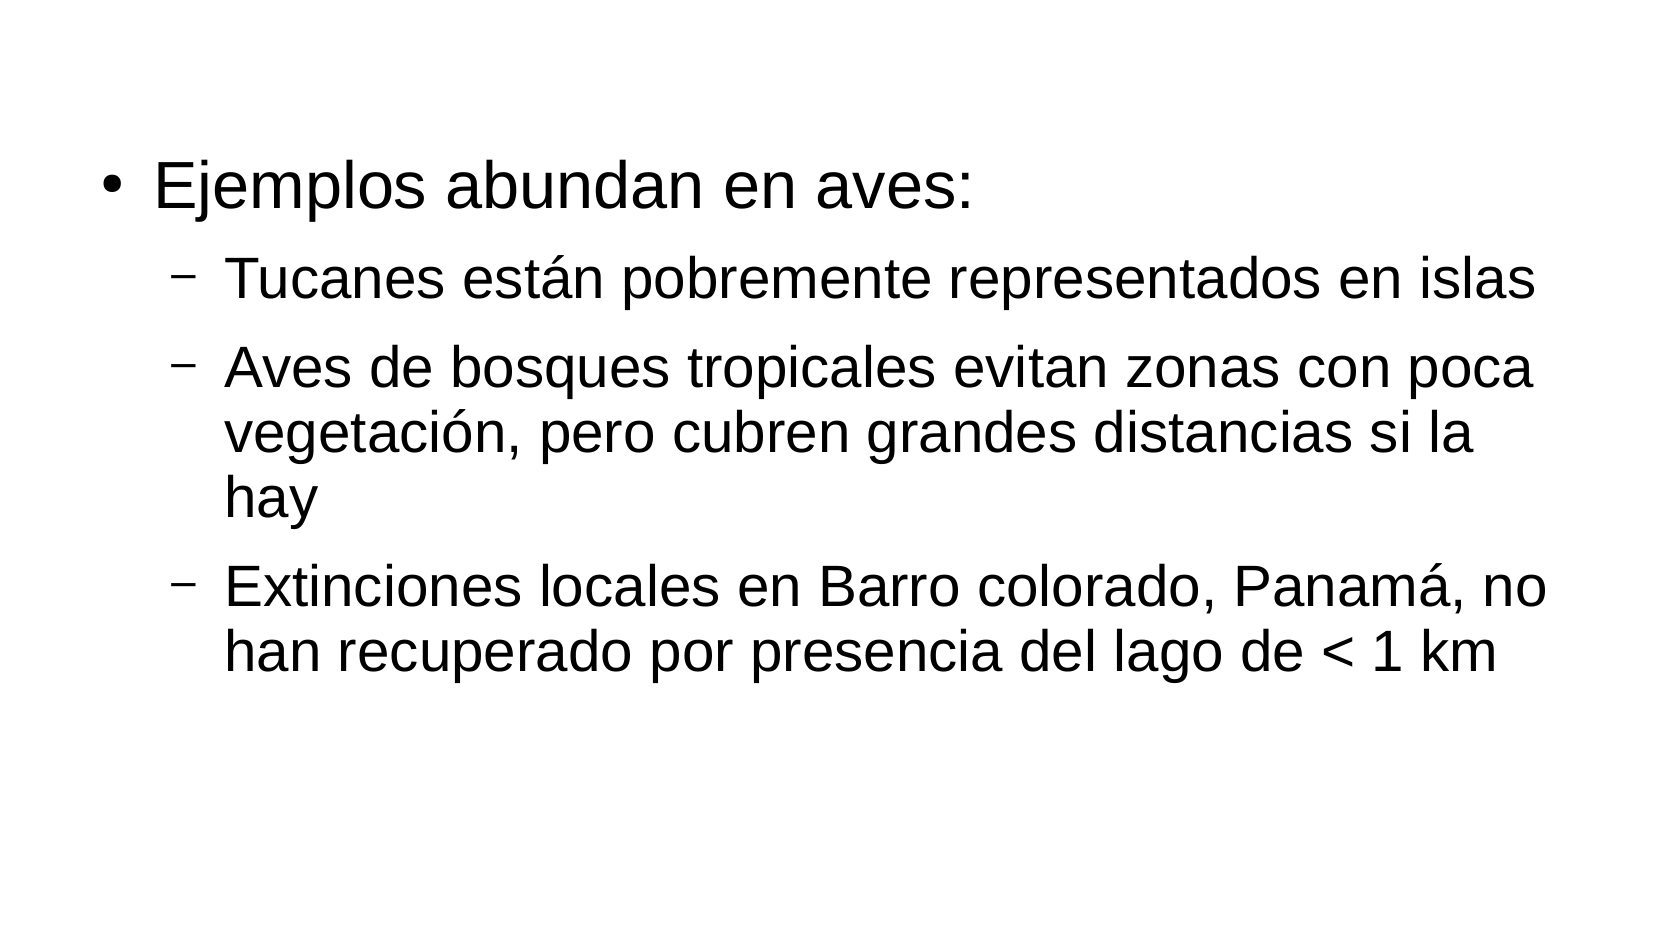

# Ejemplos abundan en aves:
Tucanes están pobremente representados en islas
Aves de bosques tropicales evitan zonas con poca vegetación, pero cubren grandes distancias si la hay
Extinciones locales en Barro colorado, Panamá, no han recuperado por presencia del lago de < 1 km